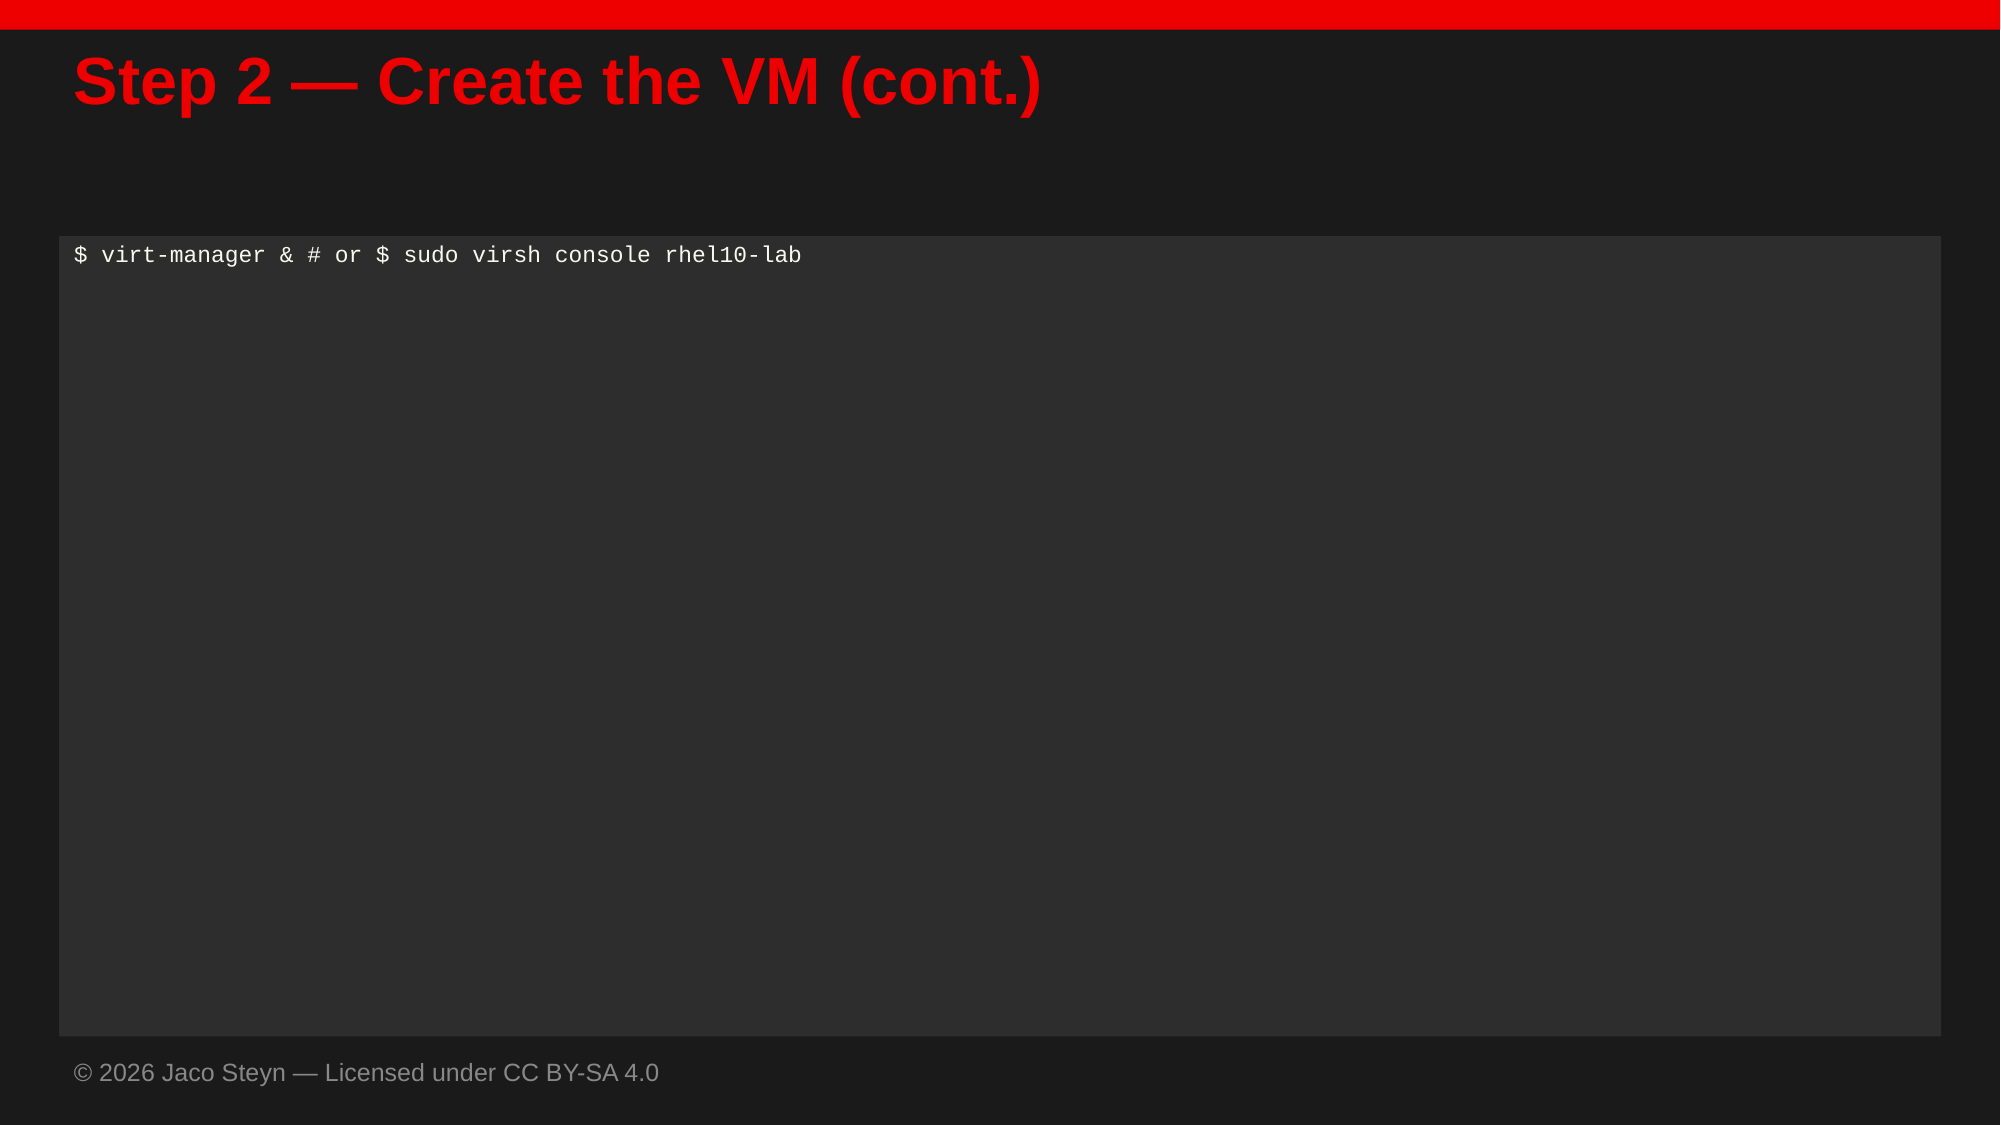

Step 2 — Create the VM (cont.)
$ virt-manager & # or $ sudo virsh console rhel10-lab
© 2026 Jaco Steyn — Licensed under CC BY-SA 4.0